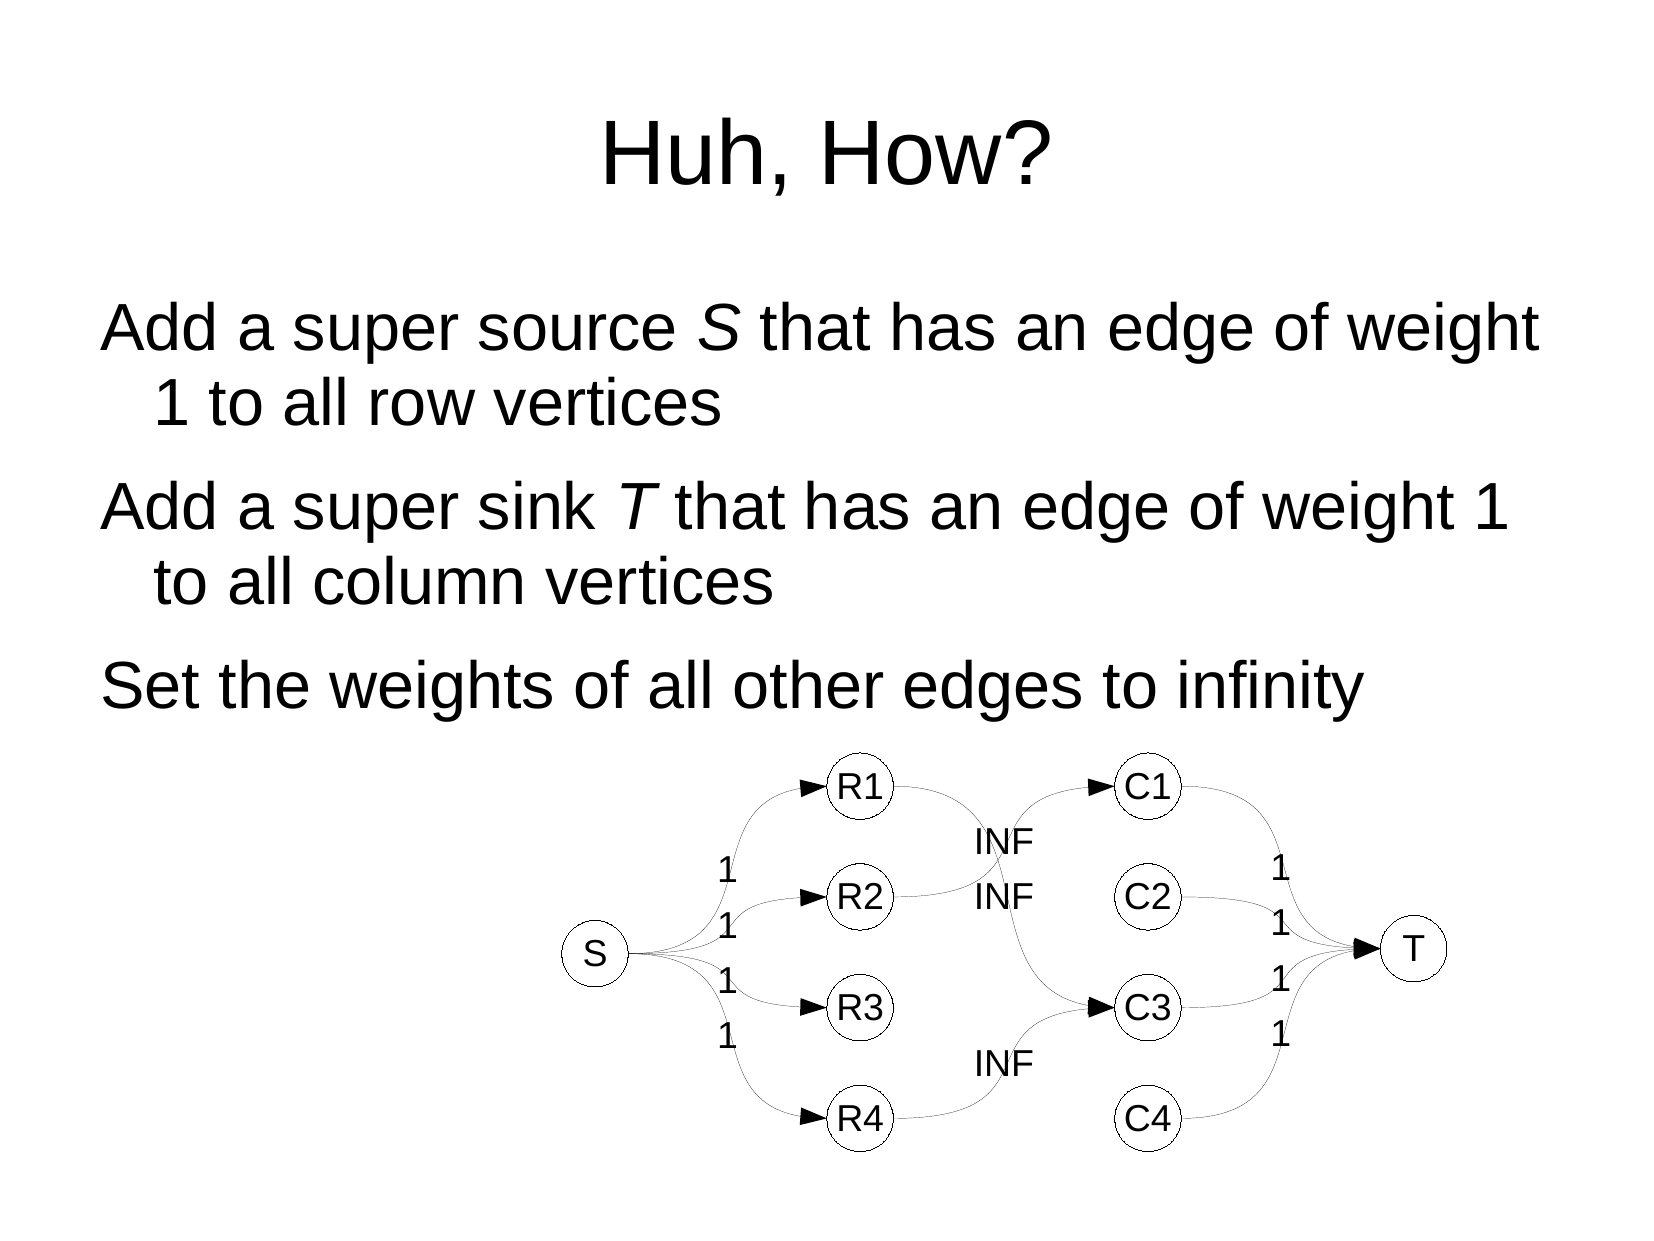

# Huh, How?
Add a super source S that has an edge of weight 1 to all row vertices
Add a super sink T that has an edge of weight 1 to all column vertices
Set the weights of all other edges to infinity
R1
C1
R2
C2
T
S
R3
C3
R4
C4